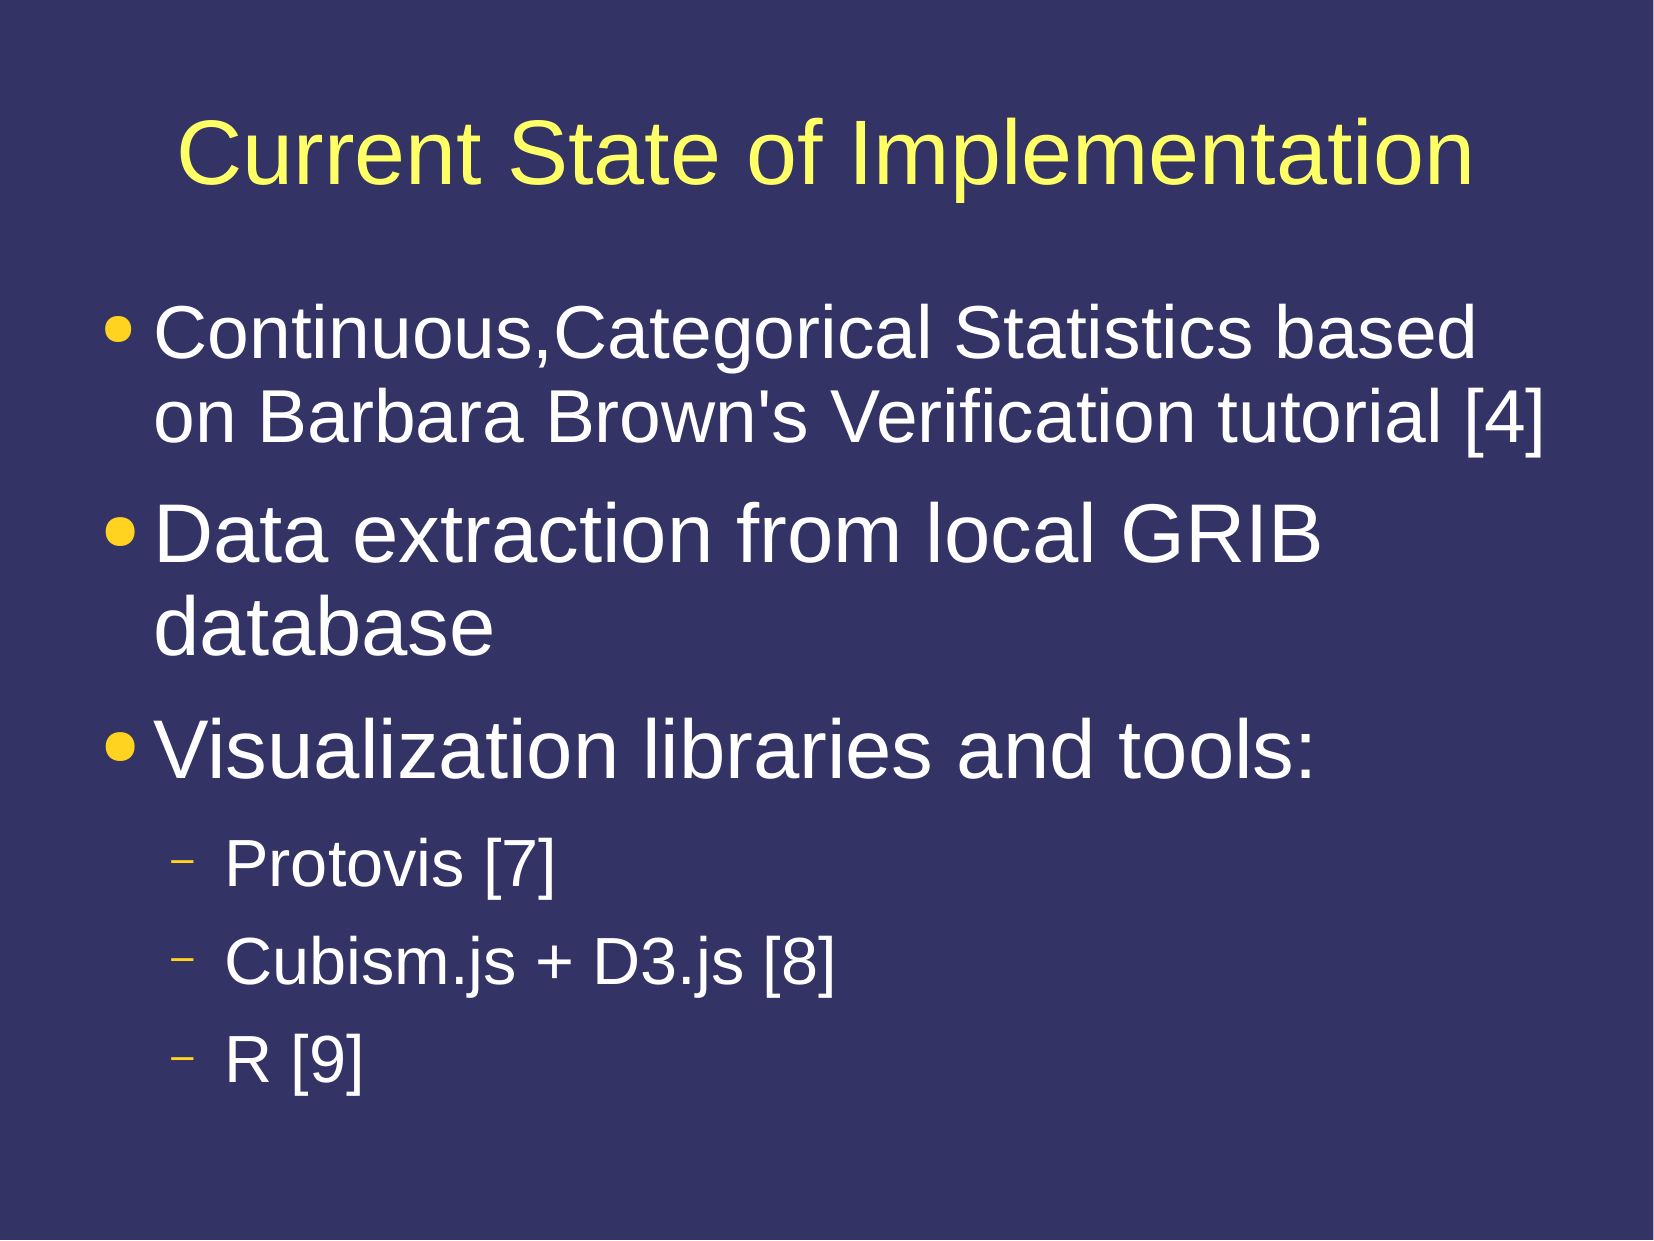

# Current State of Implementation
Continuous,Categorical Statistics based on Barbara Brown's Verification tutorial [4]
Data extraction from local GRIB database
Visualization libraries and tools:
Protovis [7]
Cubism.js + D3.js [8]
R [9]